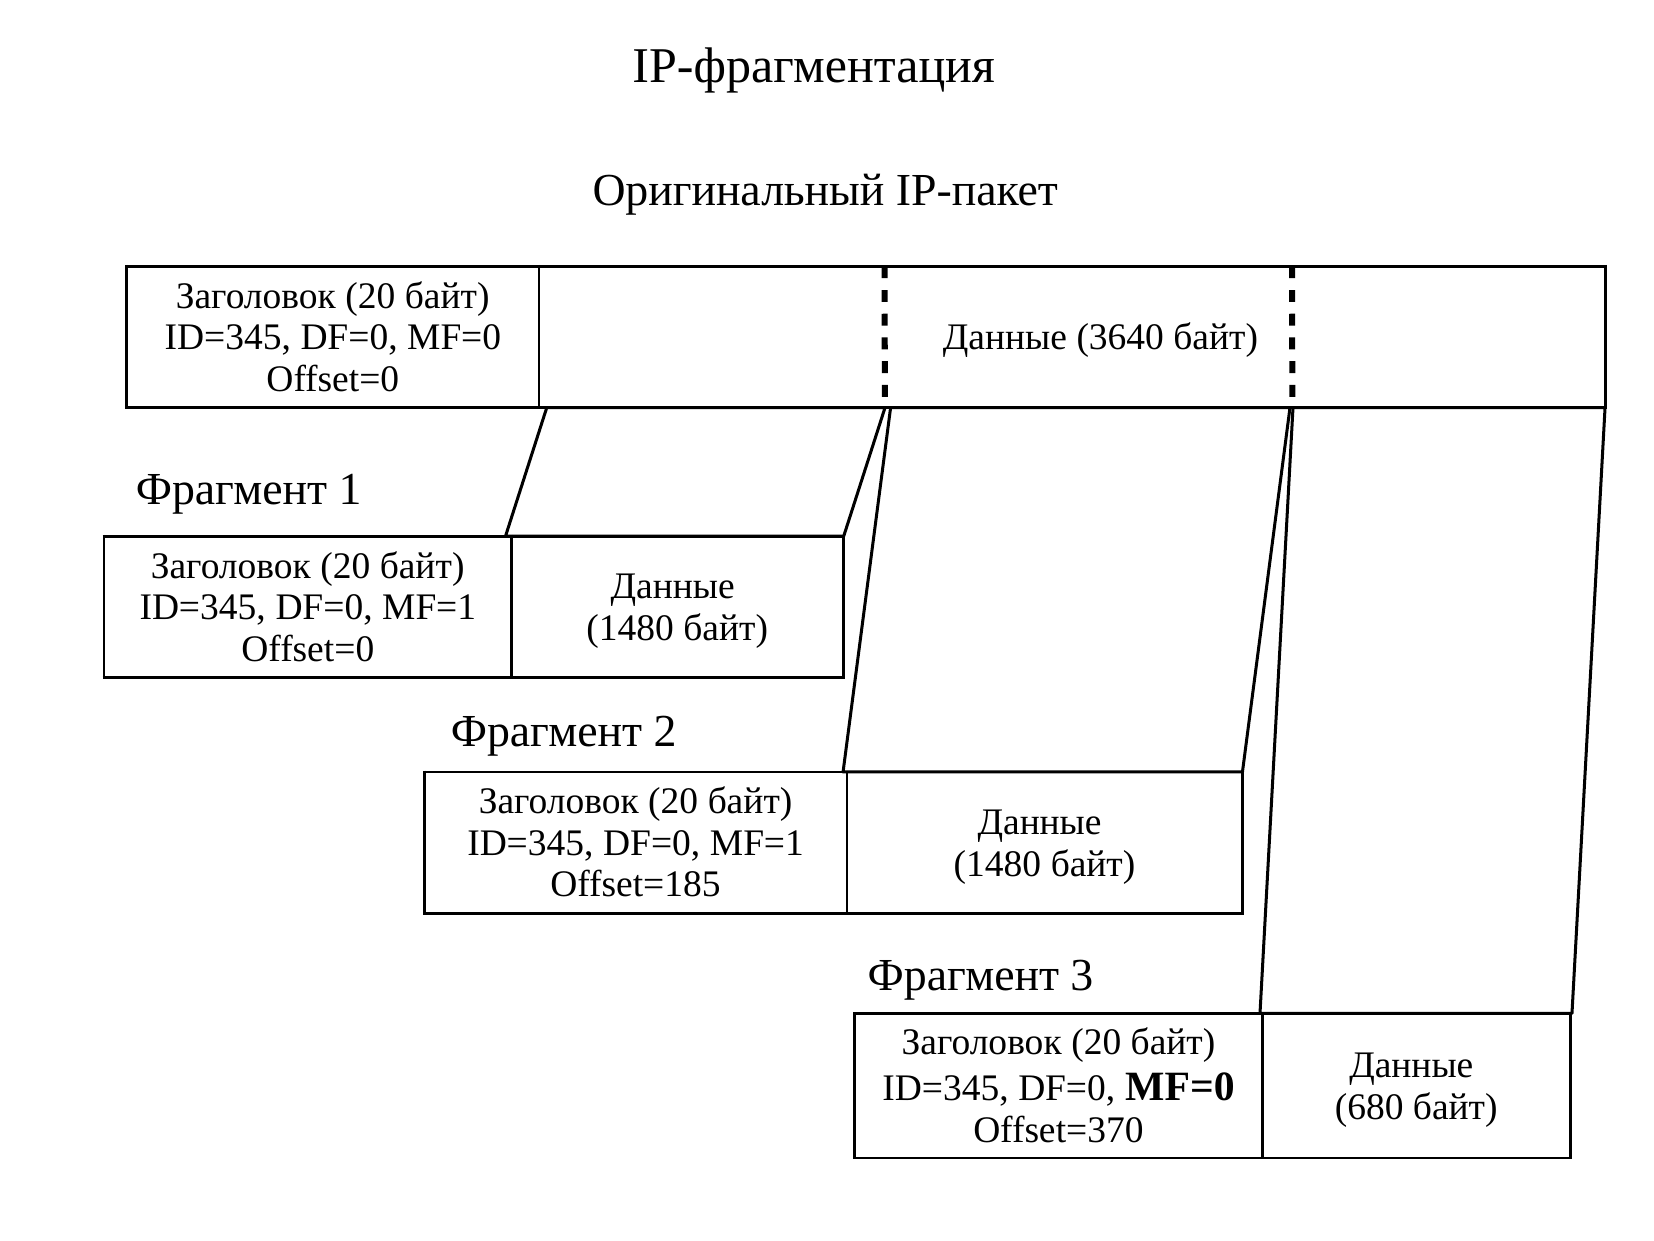

IP-фрагментация
Оригинальный IP-пакет
| Заголовок (20 байт) ID=345, DF=0, MF=0 Offset=0 | Данные (3640 байт) |
| --- | --- |
Фрагмент 1
| Заголовок (20 байт) ID=345, DF=0, MF=1 Offset=0 | Данные (1480 байт) |
| --- | --- |
Фрагмент 2
| Заголовок (20 байт) ID=345, DF=0, MF=1 Offset=185 | Данные (1480 байт) |
| --- | --- |
Фрагмент 3
| Заголовок (20 байт) ID=345, DF=0, MF=0 Offset=370 | Данные (680 байт) |
| --- | --- |